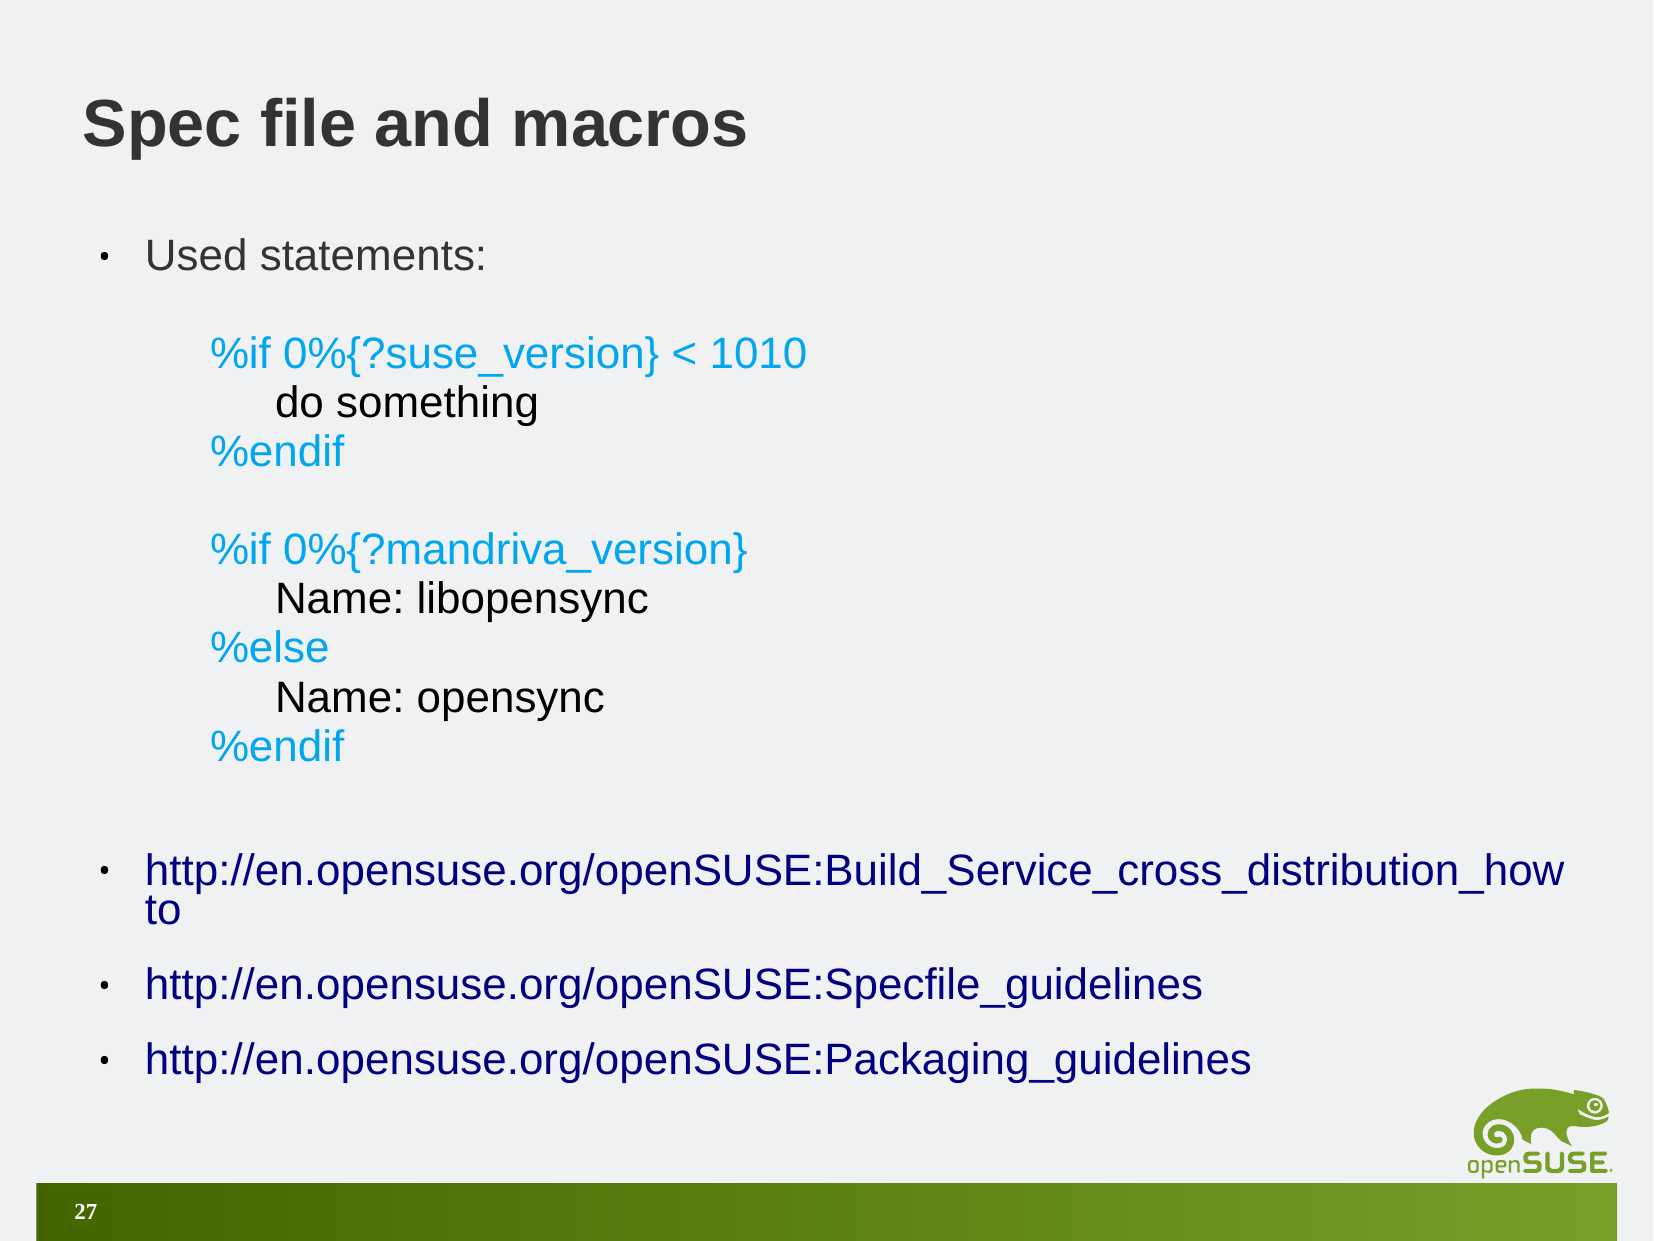

# Spec file and macros
Used statements:
	%if 0%{?suse_version} < 1010
		do something
	%endif
	%if 0%{?mandriva_version}
		Name: libopensync
	%else
		Name: opensync
	%endif
http://en.opensuse.org/openSUSE:Build_Service_cross_distribution_howto
http://en.opensuse.org/openSUSE:Specfile_guidelines
http://en.opensuse.org/openSUSE:Packaging_guidelines
27